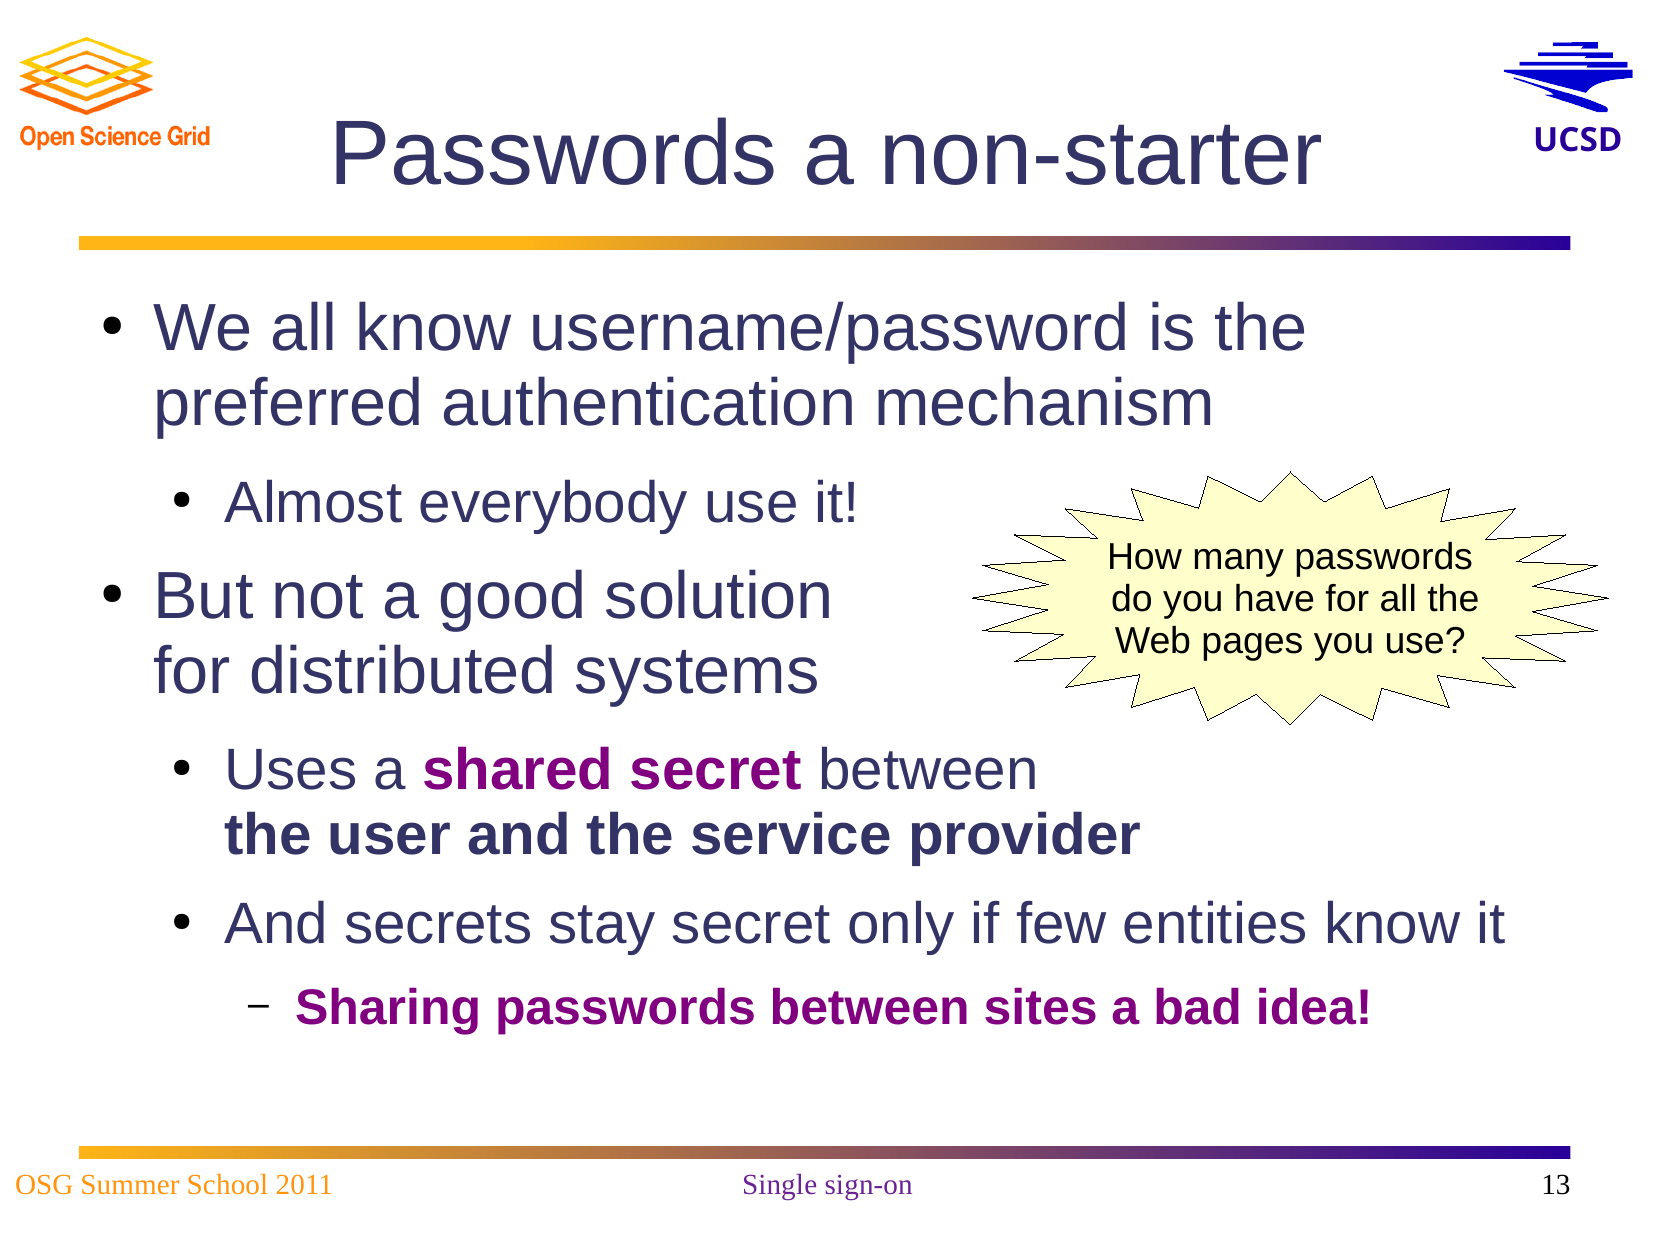

# Passwords a non-starter
We all know username/password is the preferred authentication mechanism
Almost everybody use it!
But not a good solution
for distributed systems
Uses a shared secret between
the user and the service provider
And secrets stay secret only if few entities know it
Sharing passwords between sites a bad idea!
How many passwords
 do you have for all the
Web pages you use?
OSG Summer School 2011
Single sign-on
13